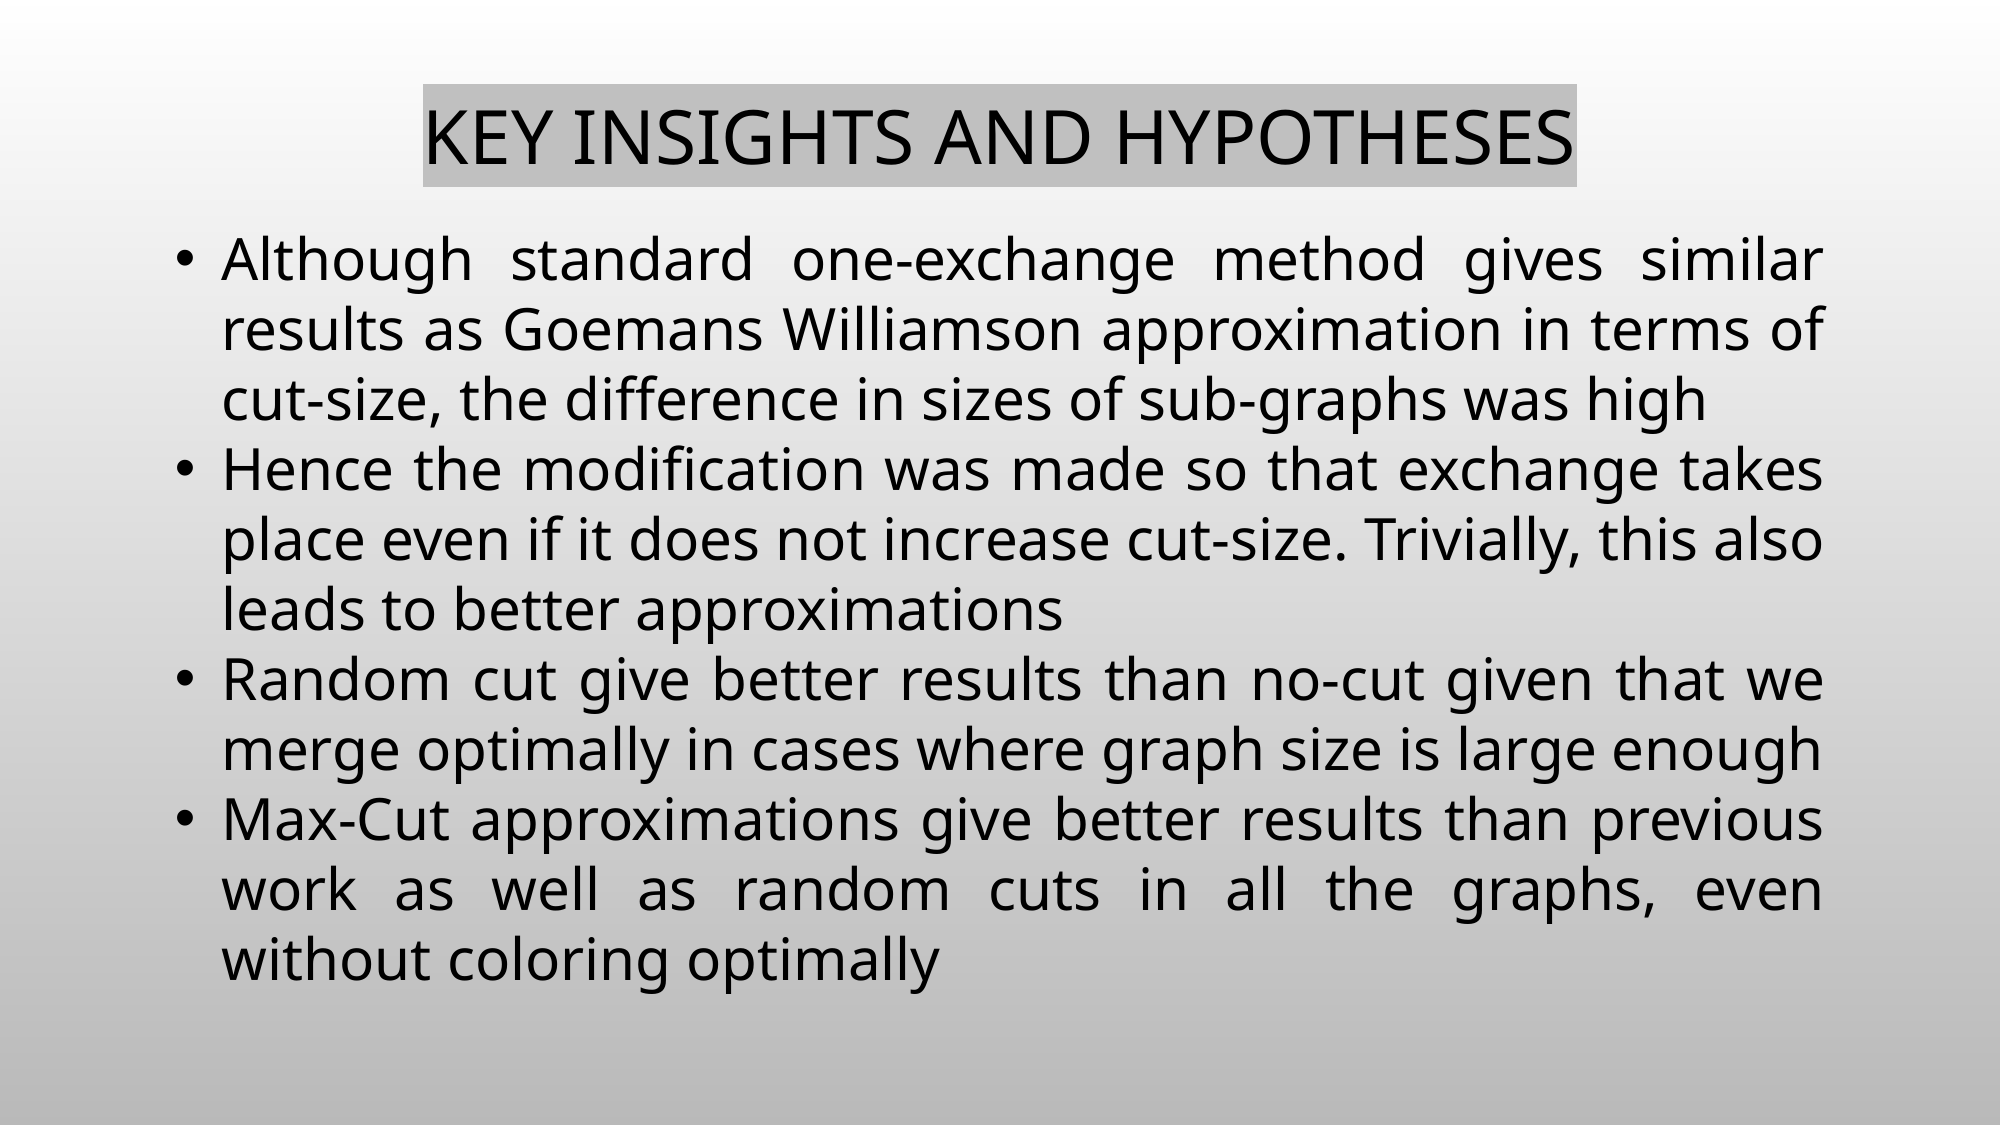

# key insights and hypotheses
Although standard one-exchange method gives similar results as Goemans Williamson approximation in terms of cut-size, the difference in sizes of sub-graphs was high
Hence the modification was made so that exchange takes place even if it does not increase cut-size. Trivially, this also leads to better approximations
Random cut give better results than no-cut given that we merge optimally in cases where graph size is large enough
Max-Cut approximations give better results than previous work as well as random cuts in all the graphs, even without coloring optimally